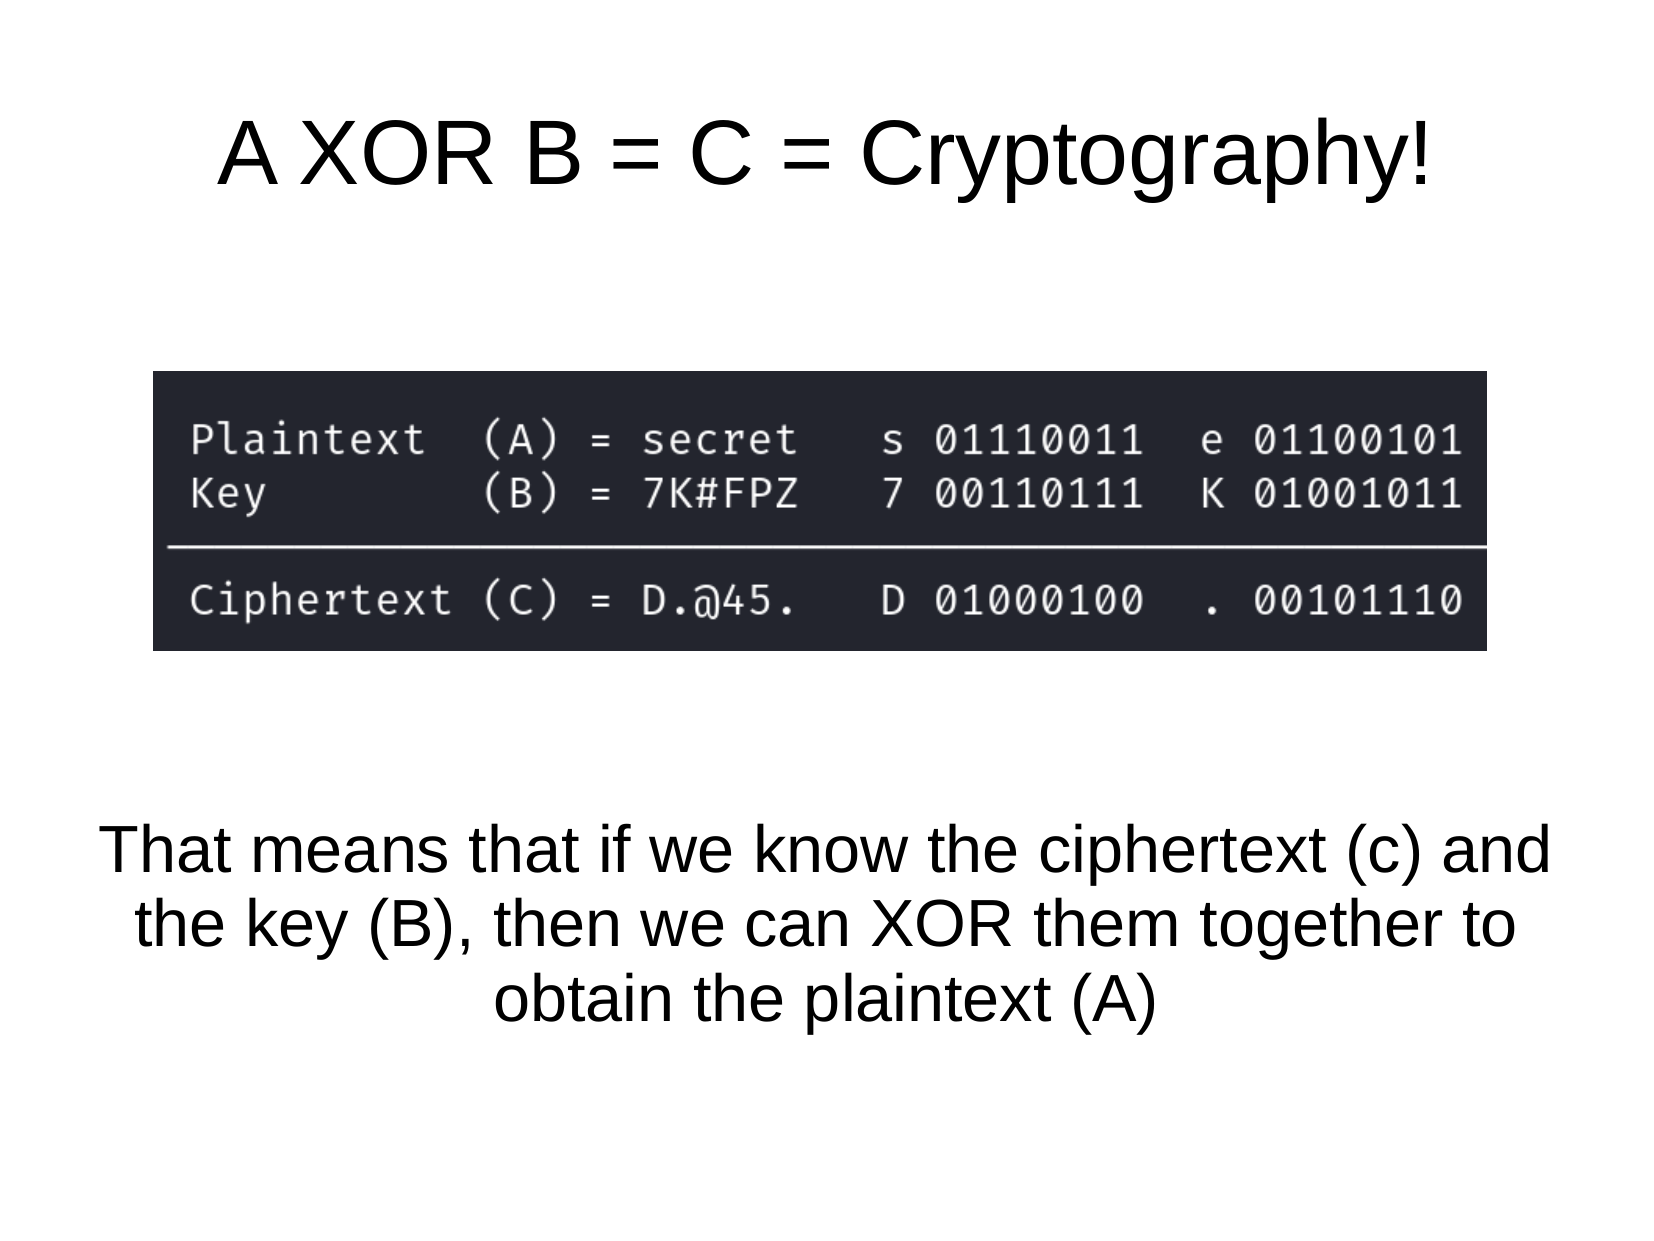

# A XOR B = C = Cryptography!
That means that if we know the ciphertext (c) and the key (B), then we can XOR them together to obtain the plaintext (A)